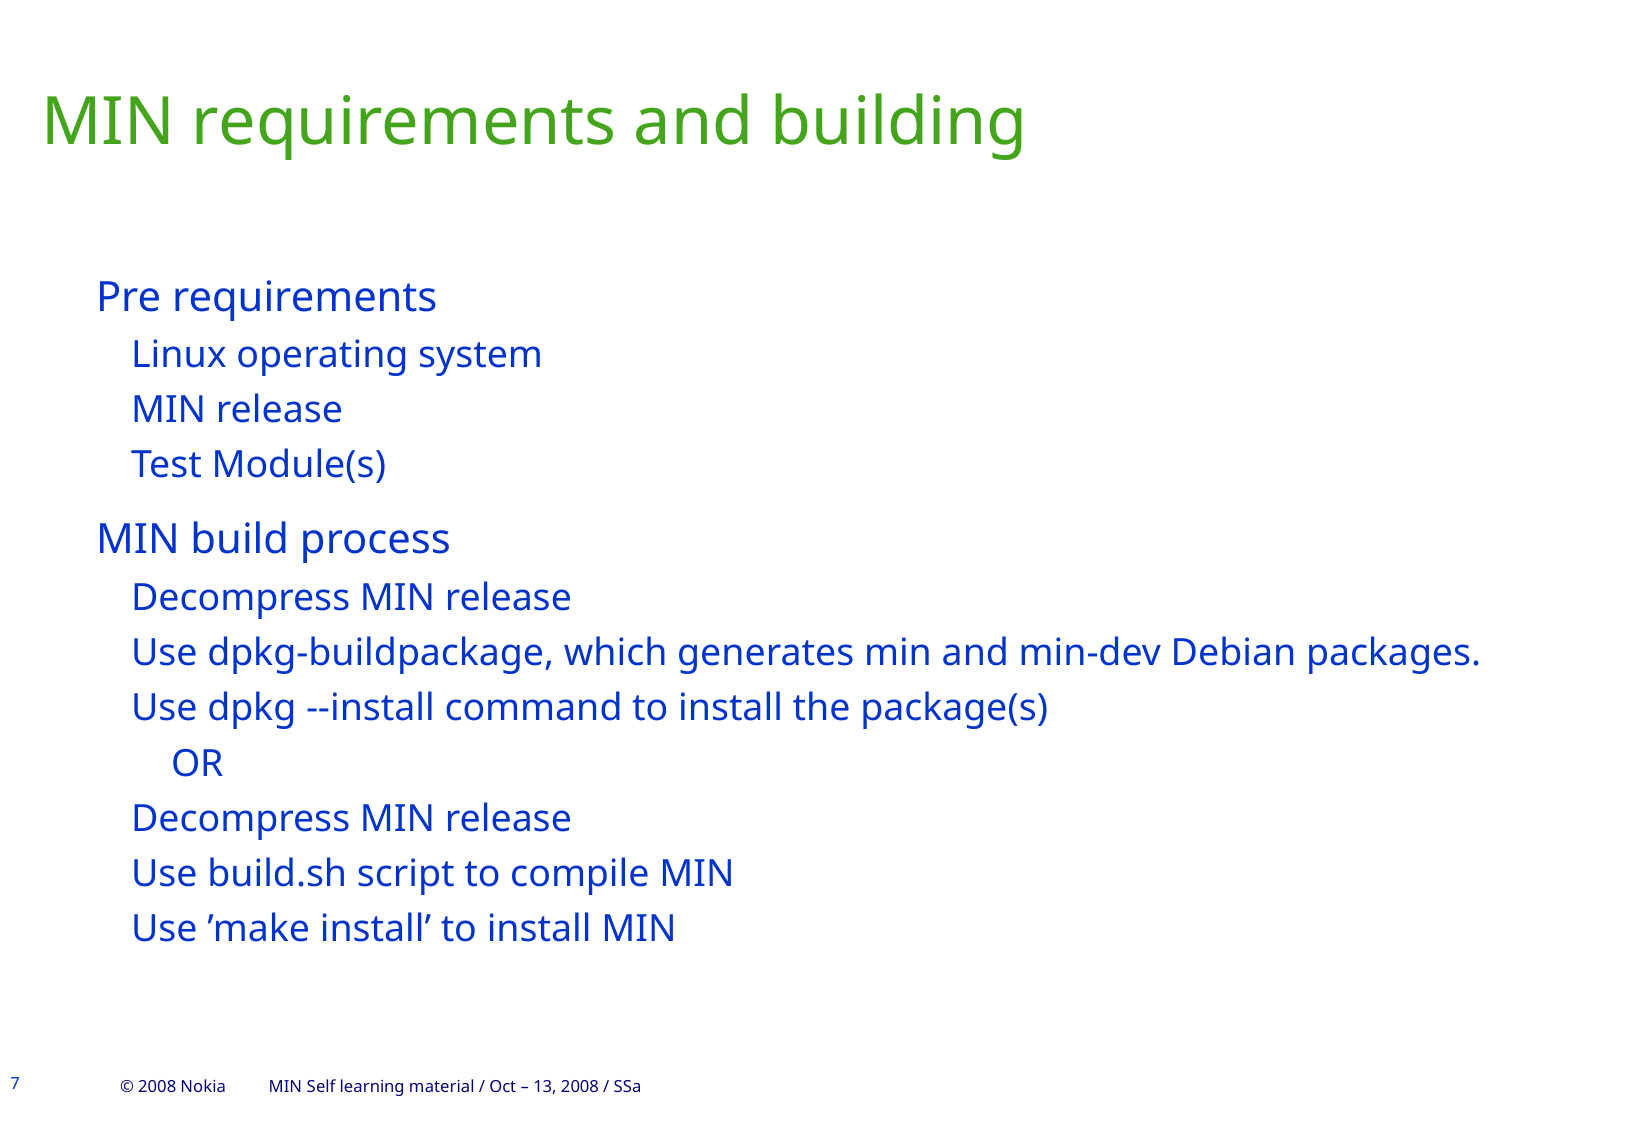

# MIN requirements and building
Pre requirements
Linux operating system
MIN release
Test Module(s)
MIN build process
Decompress MIN release
Use dpkg-buildpackage, which generates min and min-dev Debian packages.
Use dpkg --install command to install the package(s)
	OR
Decompress MIN release
Use build.sh script to compile MIN
Use ’make install’ to install MIN